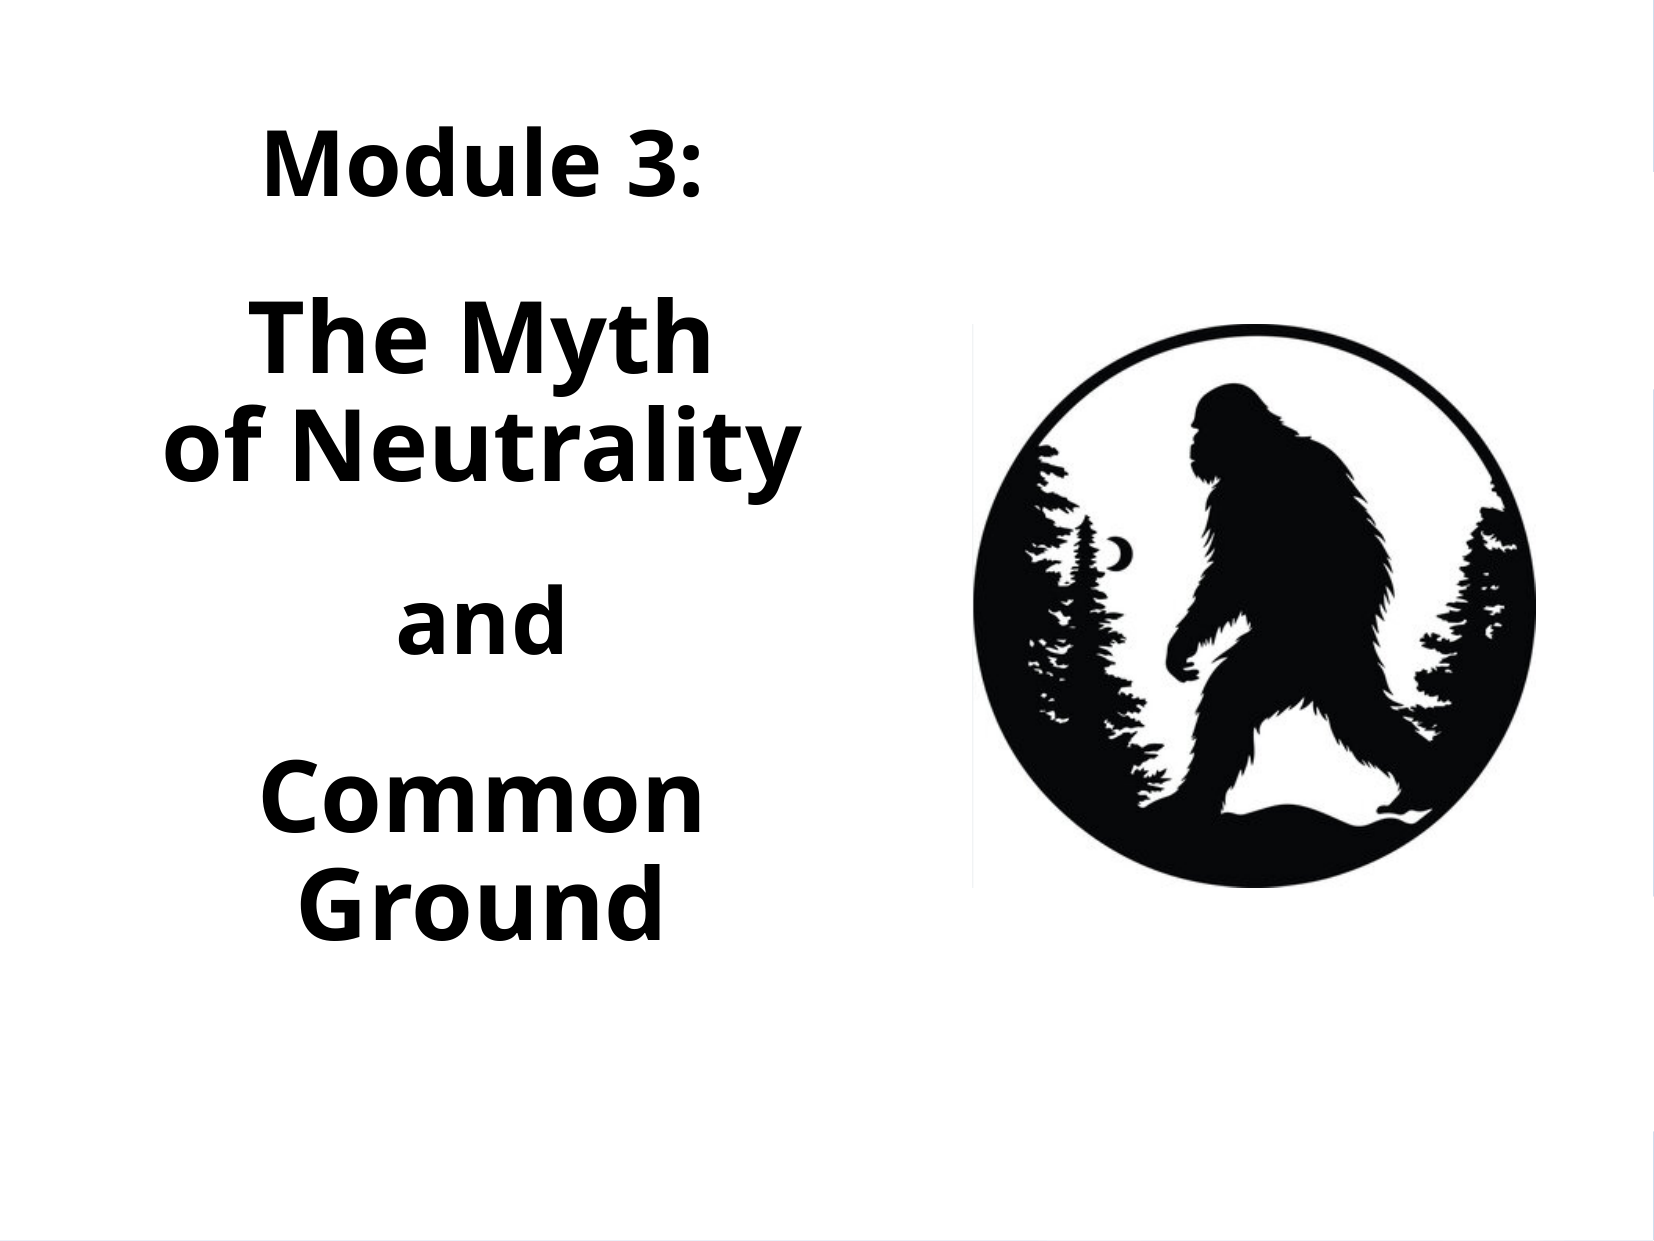

# Module 3: The Myth of Neutrality and Common Ground